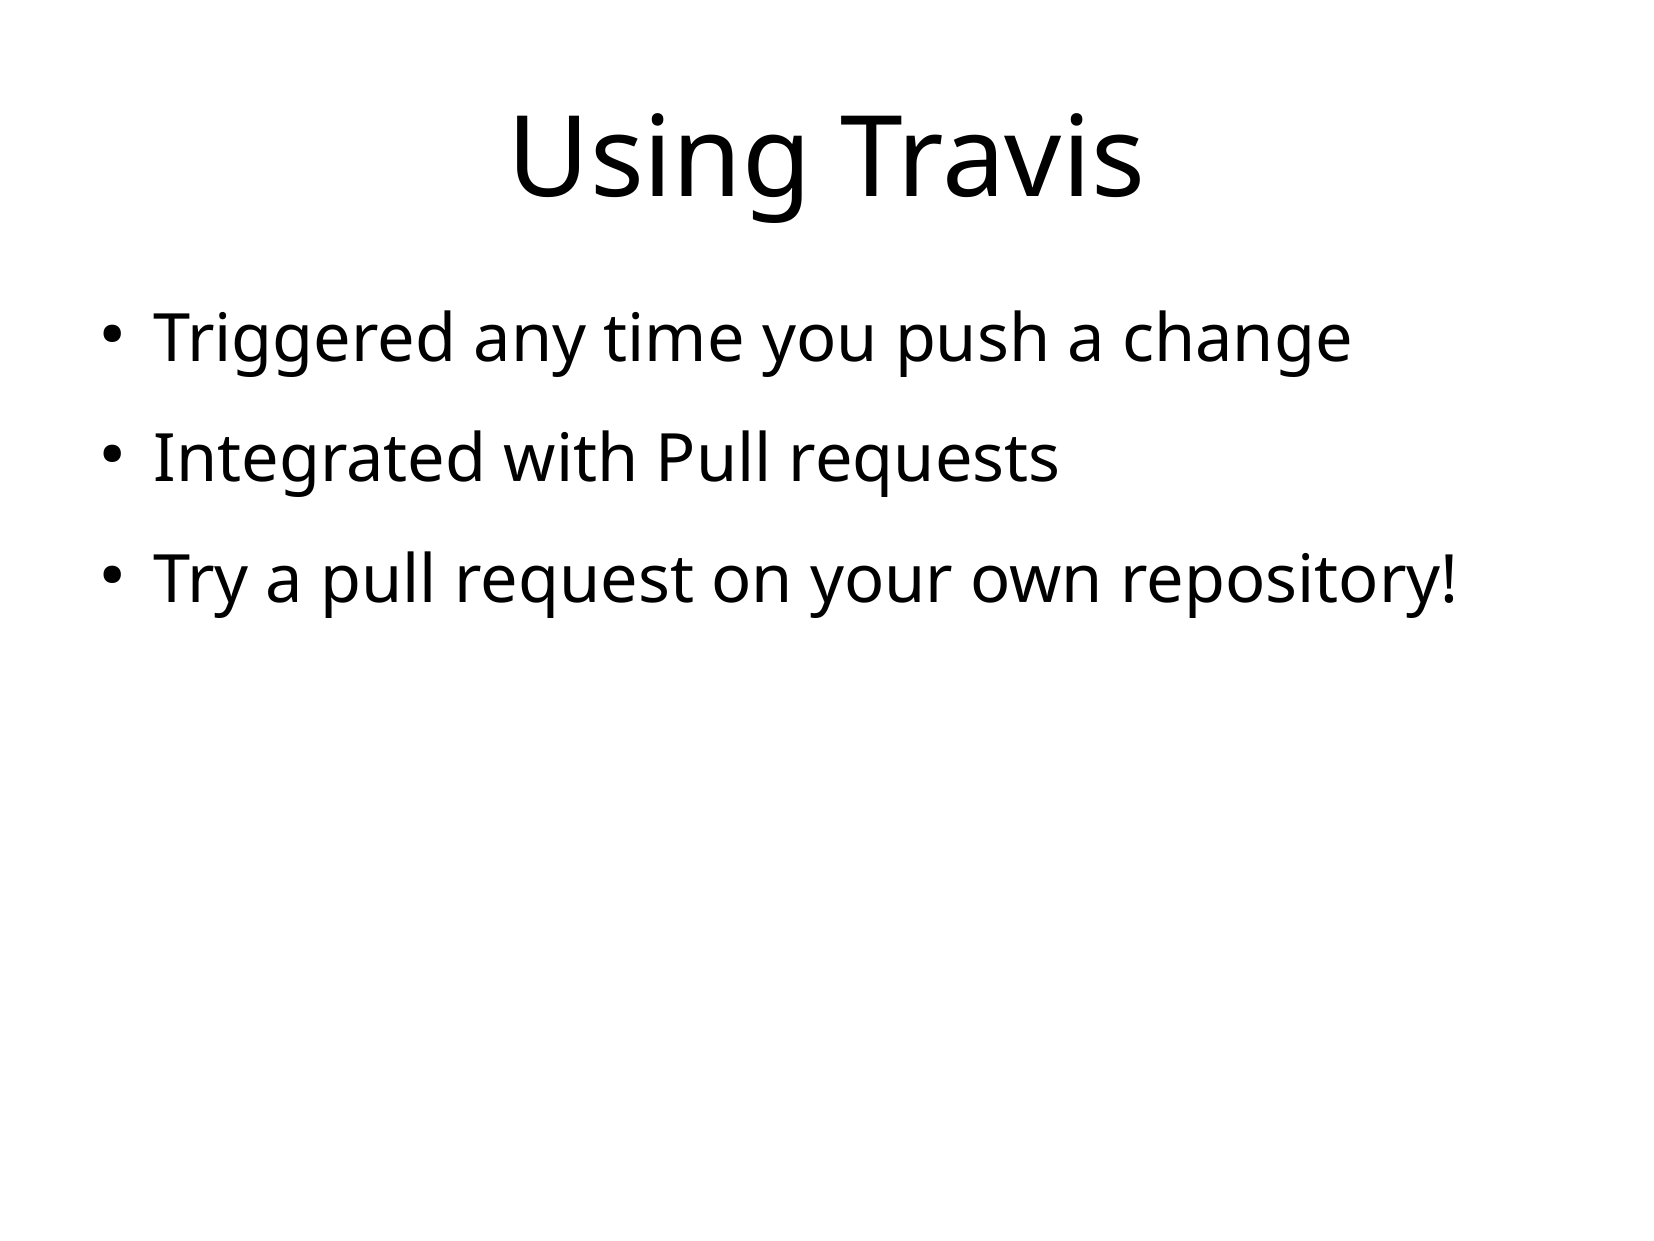

# Using Travis
Triggered any time you push a change
Integrated with Pull requests
Try a pull request on your own repository!